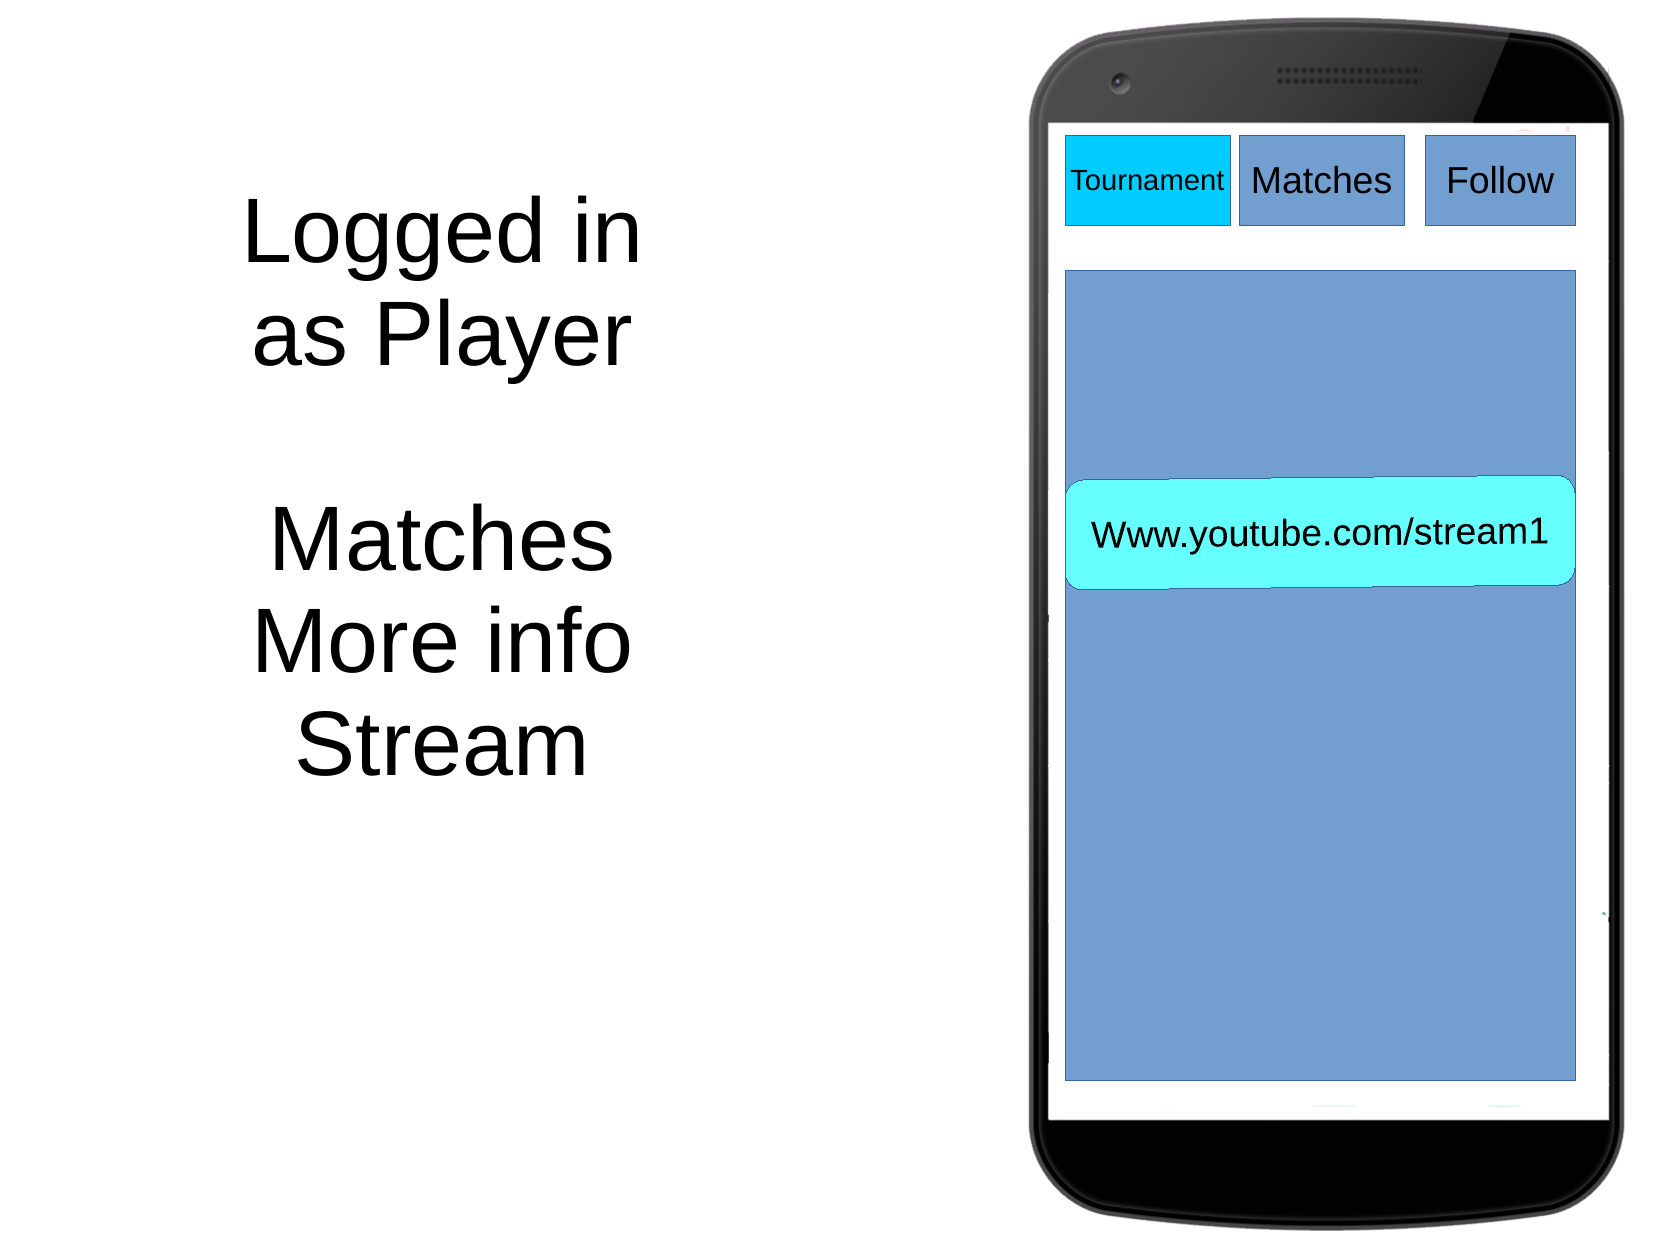

Tournament
Matches
Follow
# Logged in as Player Matches More info Stream
Www.youtube.com/stream1